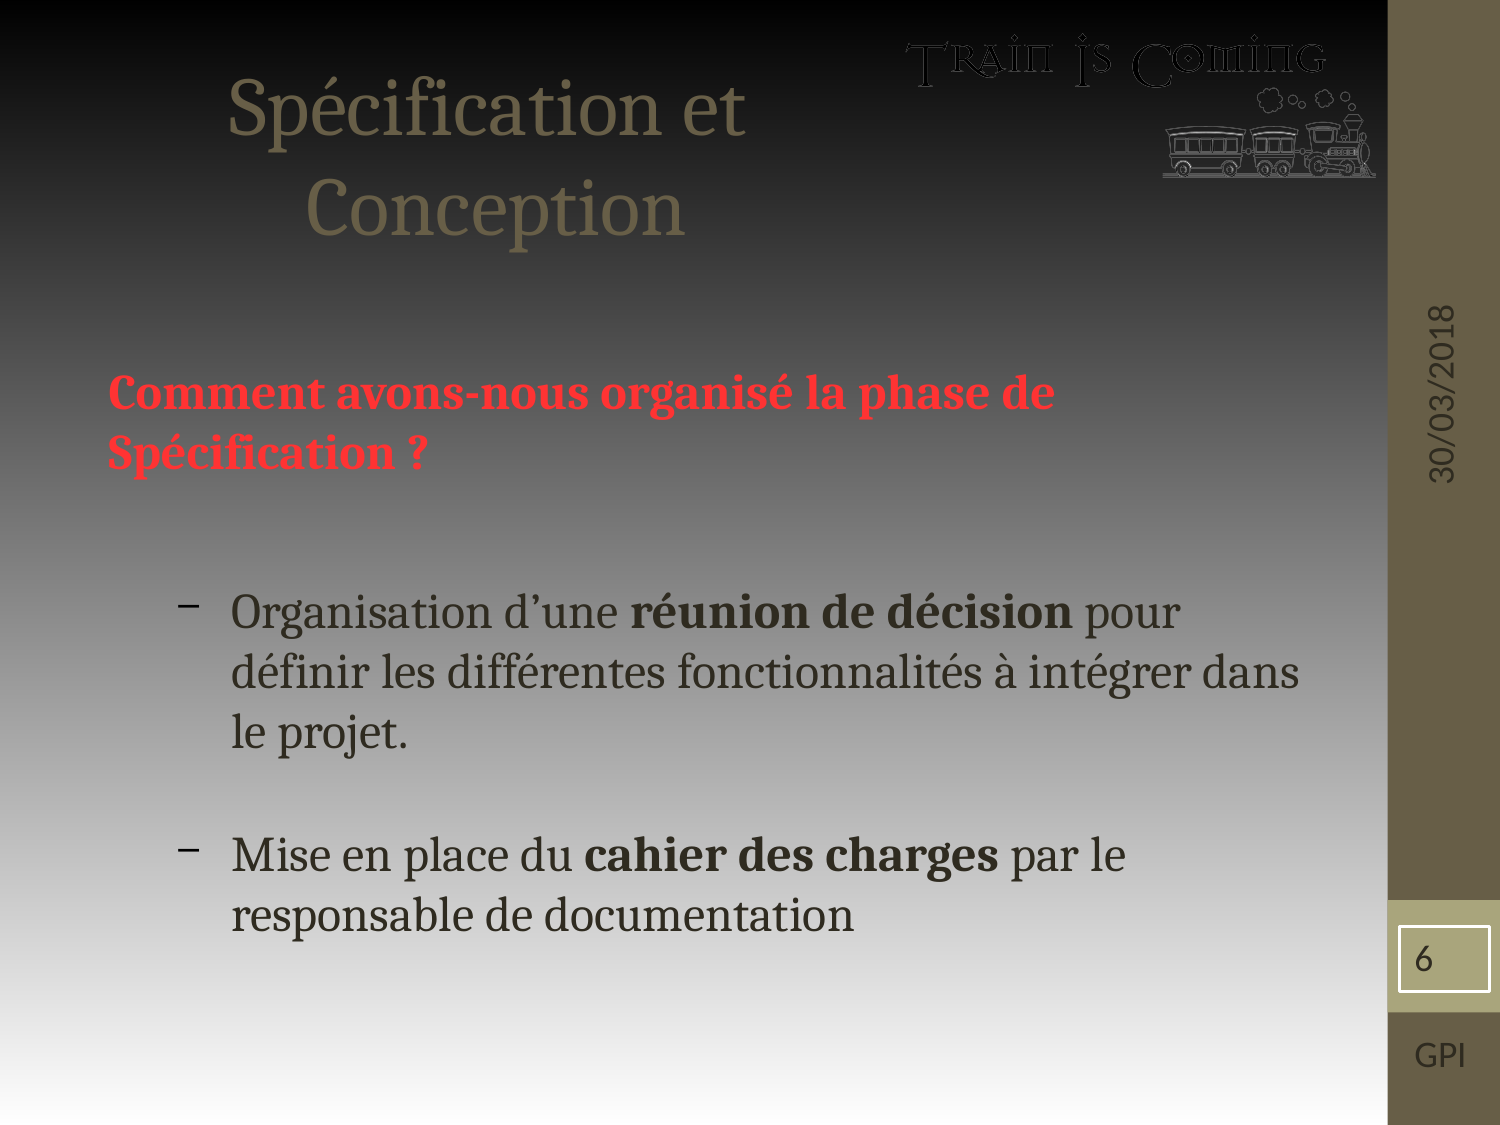

# Spécification et Conception
Comment avons-nous organisé la phase de Spécification ?
Organisation d’une réunion de décision pour définir les différentes fonctionnalités à intégrer dans le projet.
Mise en place du cahier des charges par le responsable de documentation
30/03/2018
GPI